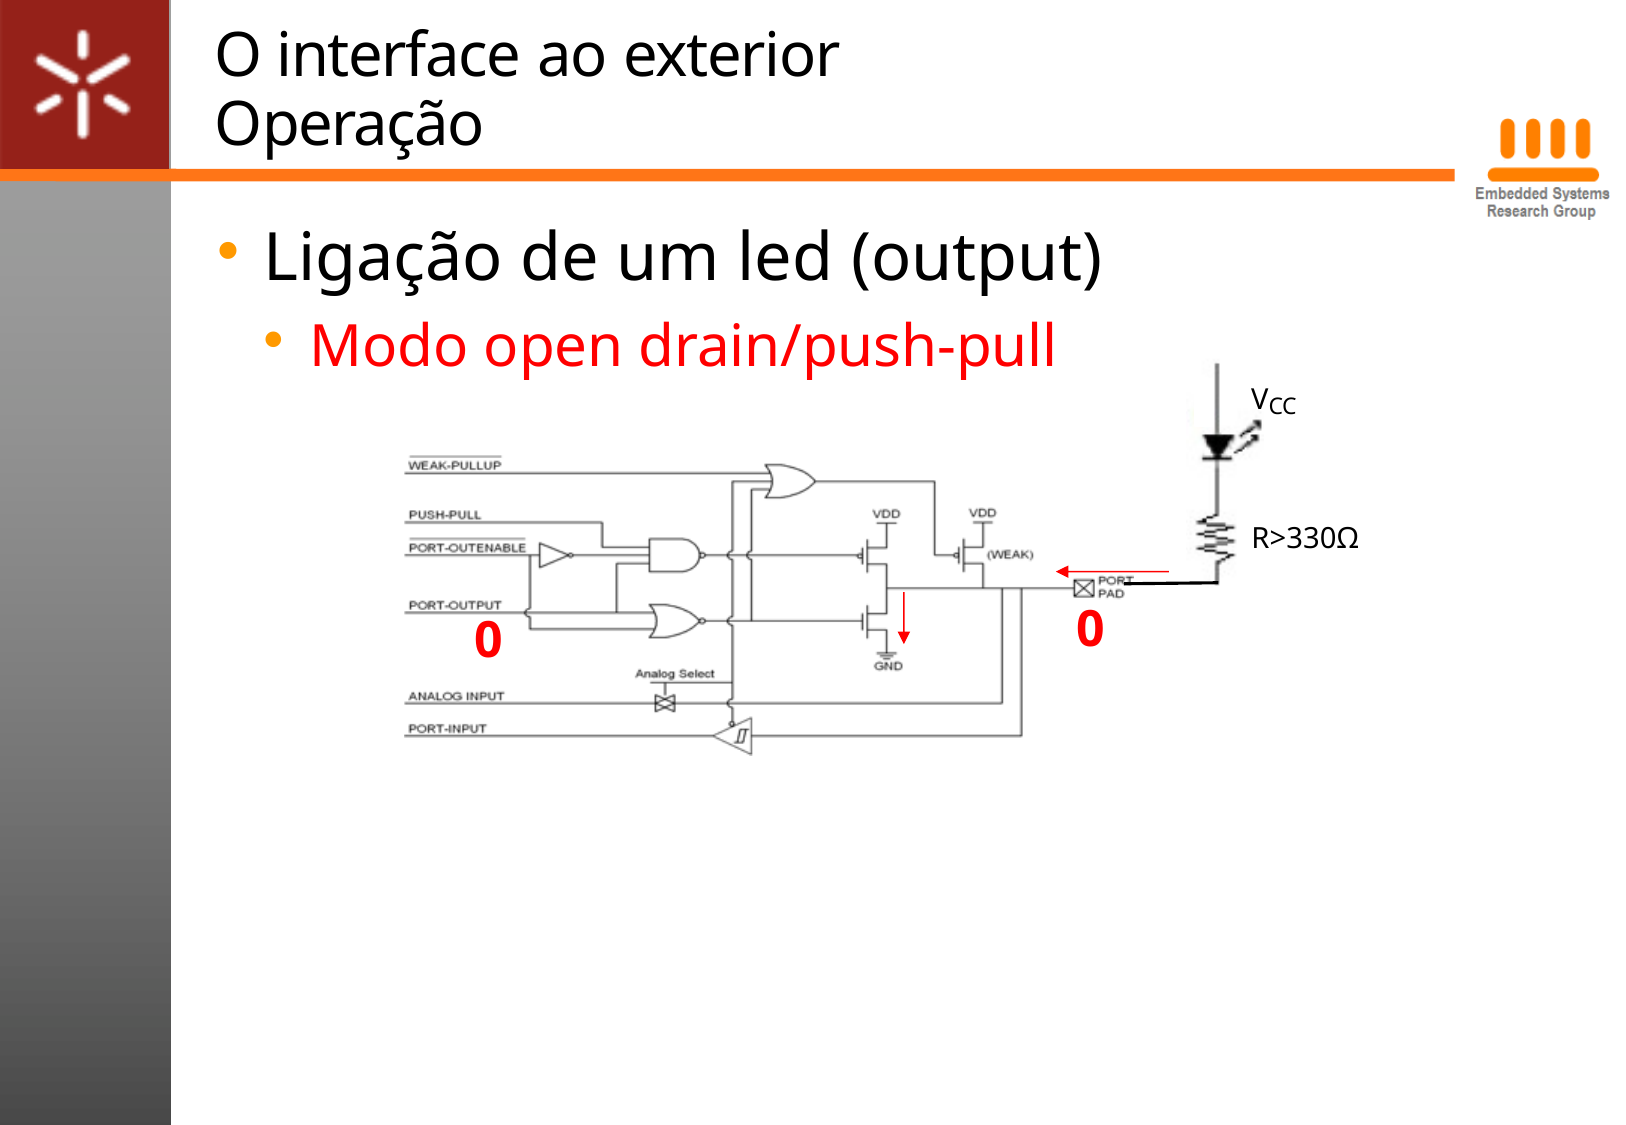

# O interface ao exterior Operação
Ligação de um led (output)
Modo open drain/push-pull
VCC
R>330Ω
0
0